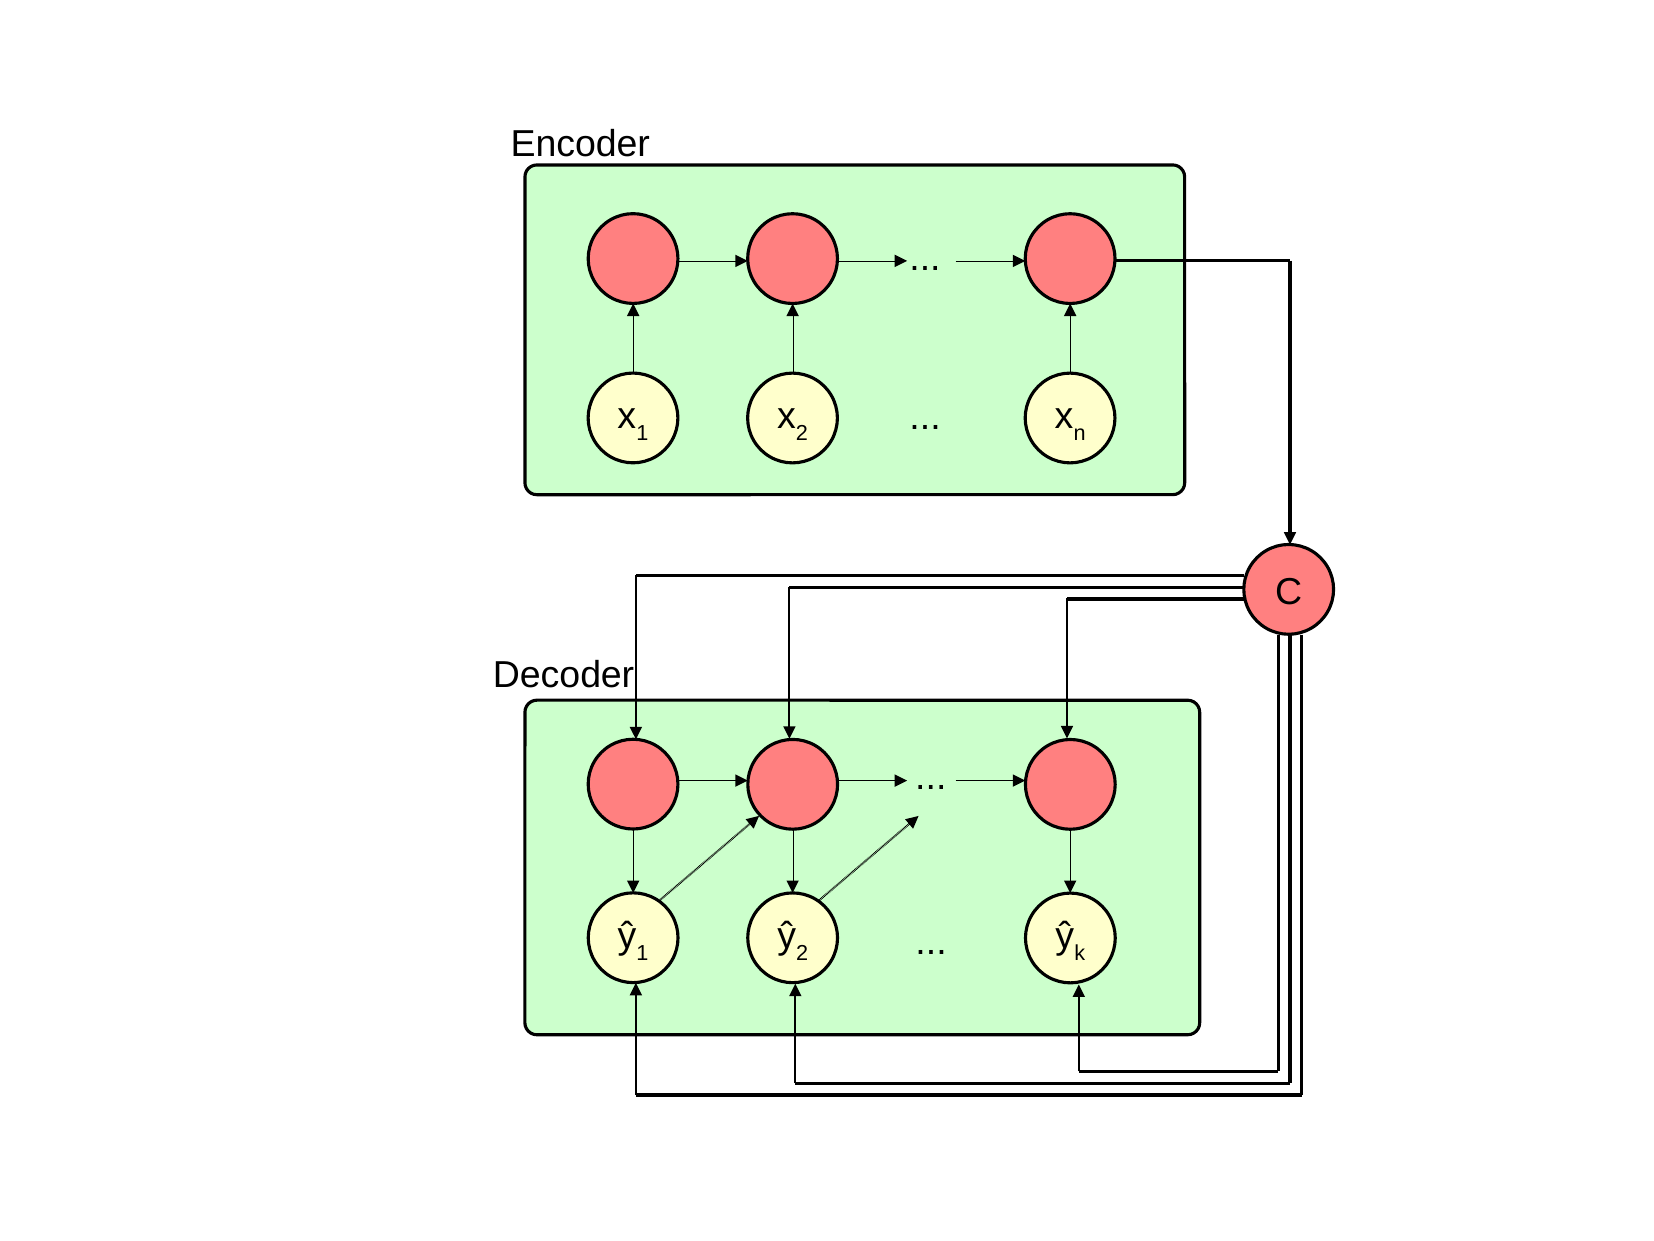

Encoder
...
x1
x2
xn
...
C
Decoder
...
ŷ1
ŷ2
ŷk
...